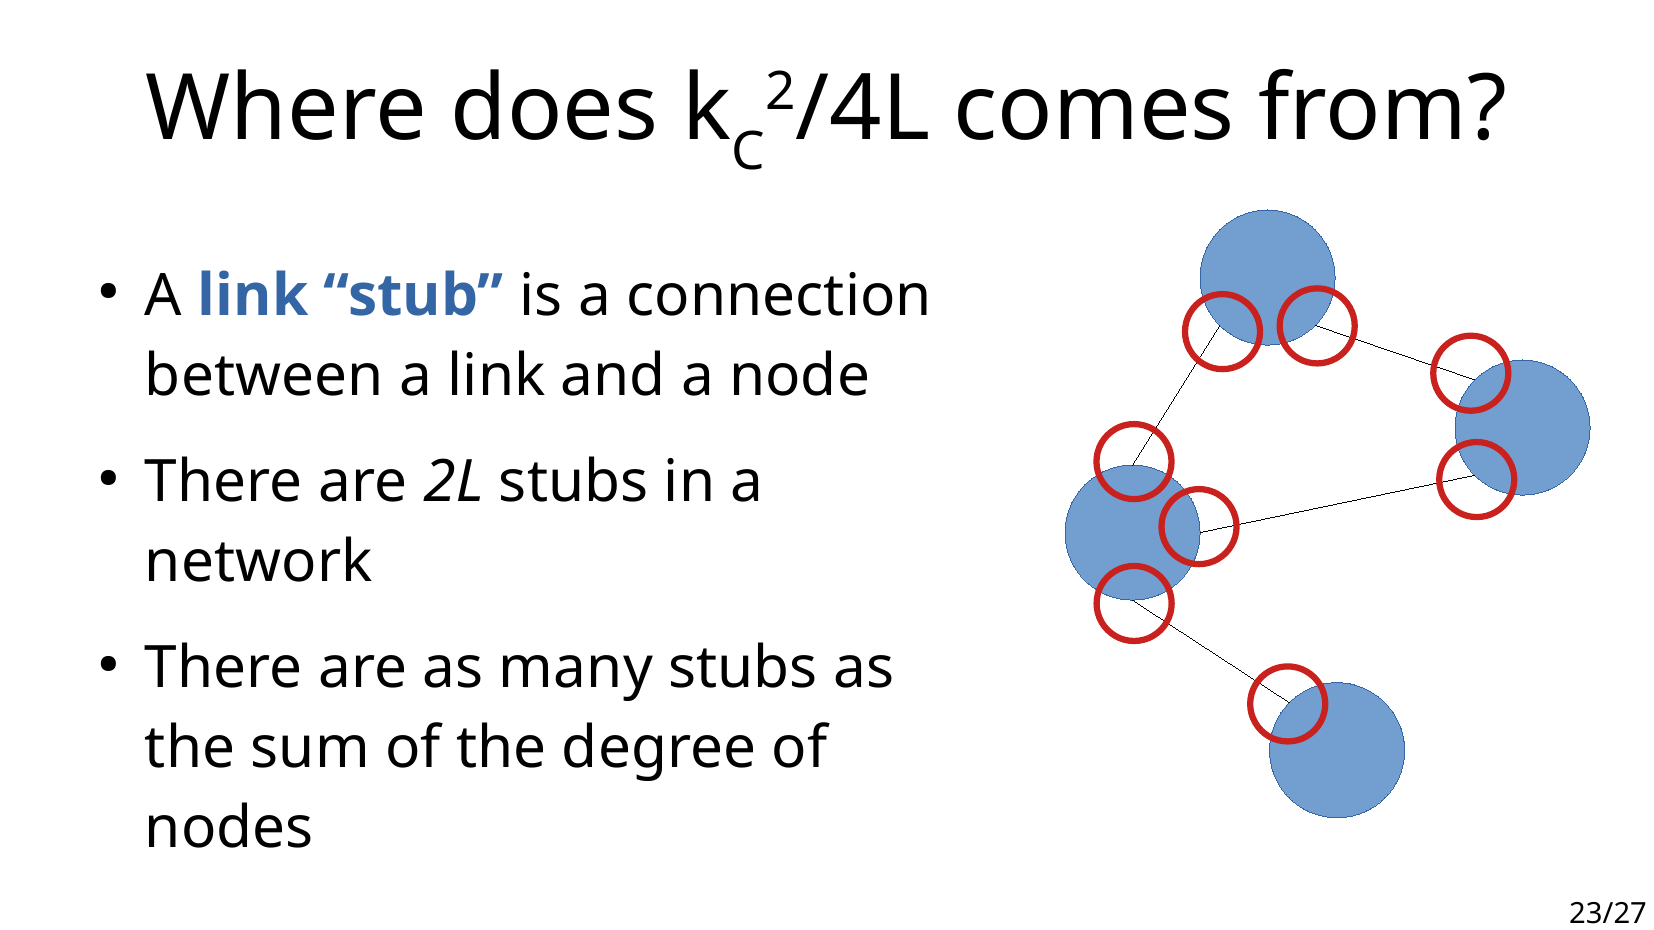

# Where does kC2/4L comes from?
A link “stub” is a connection between a link and a node
There are 2L stubs in a network
There are as many stubs as the sum of the degree of nodes
23